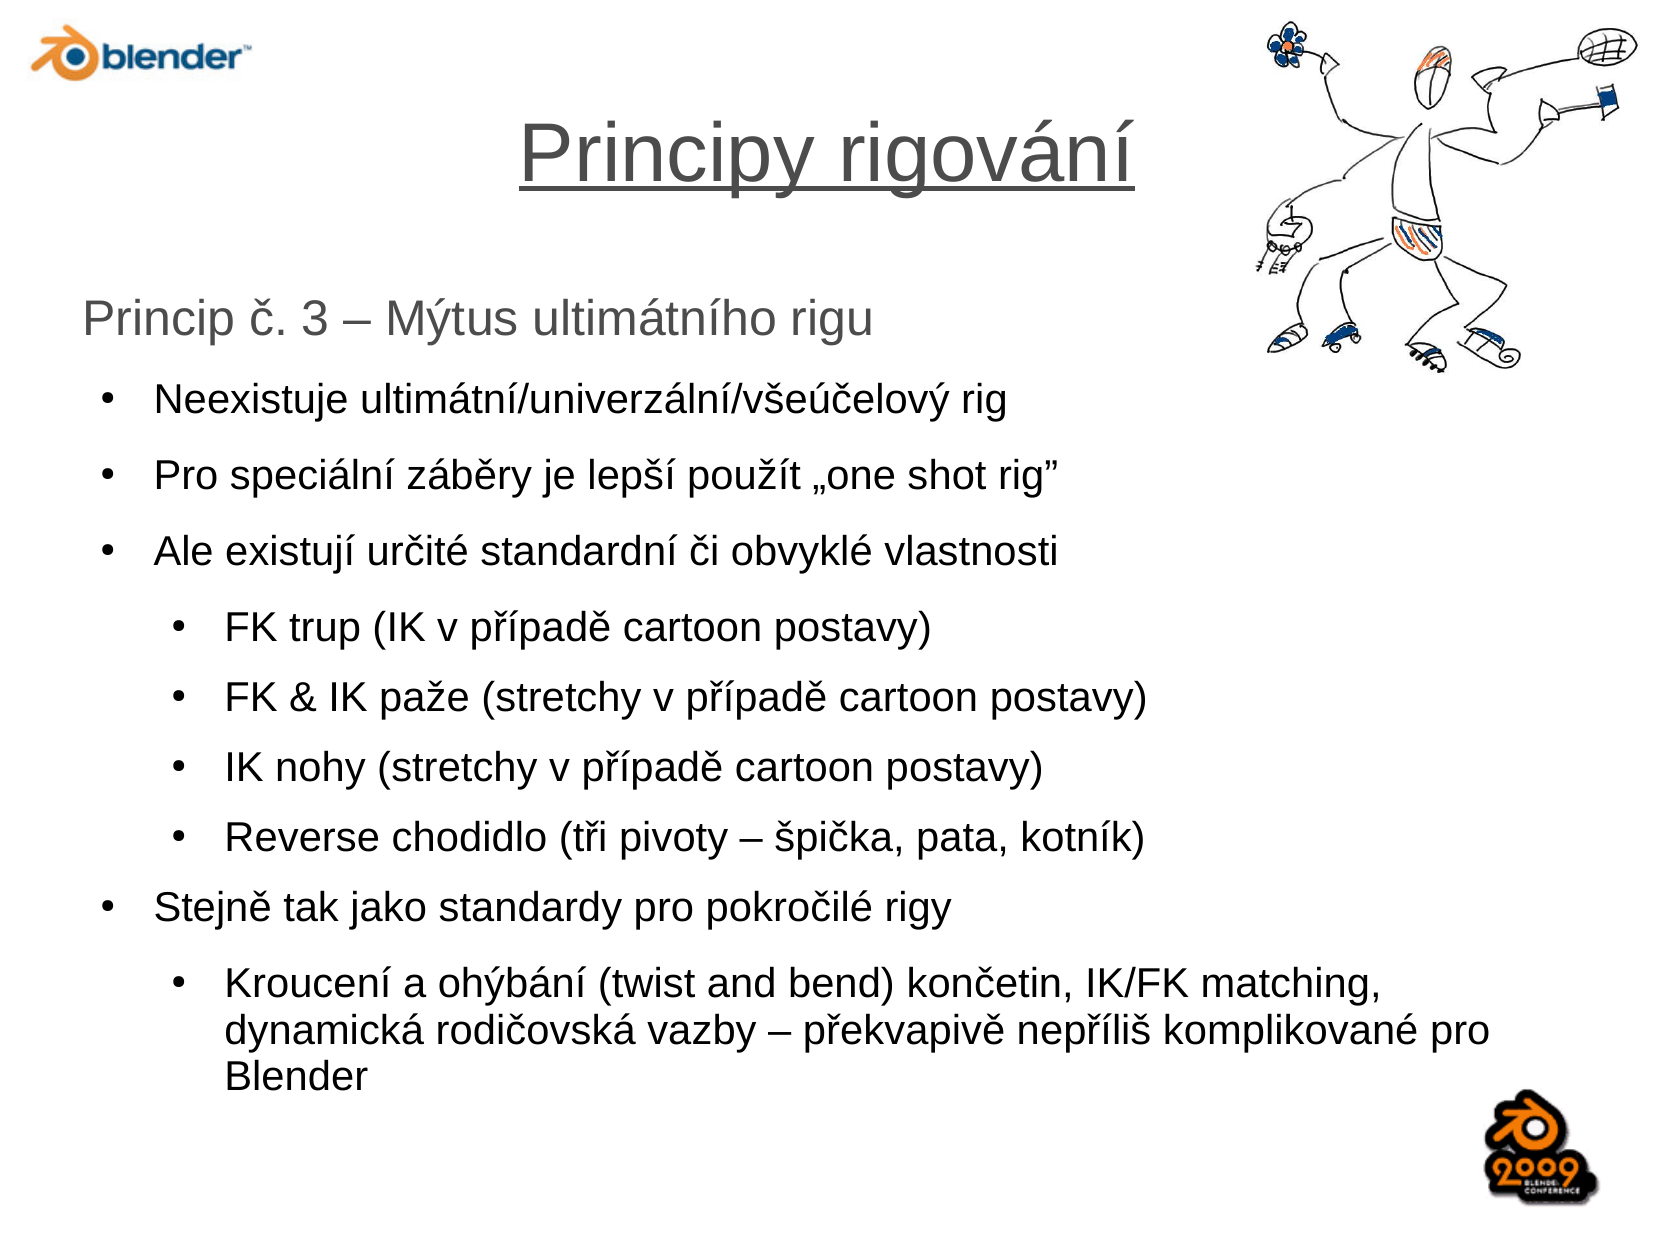

# Principy rigování
Princip č. 3 – Mýtus ultimátního rigu
Neexistuje ultimátní/univerzální/všeúčelový rig
Pro speciální záběry je lepší použít „one shot rig”
Ale existují určité standardní či obvyklé vlastnosti
FK trup (IK v případě cartoon postavy)
FK & IK paže (stretchy v případě cartoon postavy)
IK nohy (stretchy v případě cartoon postavy)
Reverse chodidlo (tři pivoty – špička, pata, kotník)
Stejně tak jako standardy pro pokročilé rigy
Kroucení a ohýbání (twist and bend) končetin, IK/FK matching, dynamická rodičovská vazby – překvapivě nepříliš komplikované pro Blender